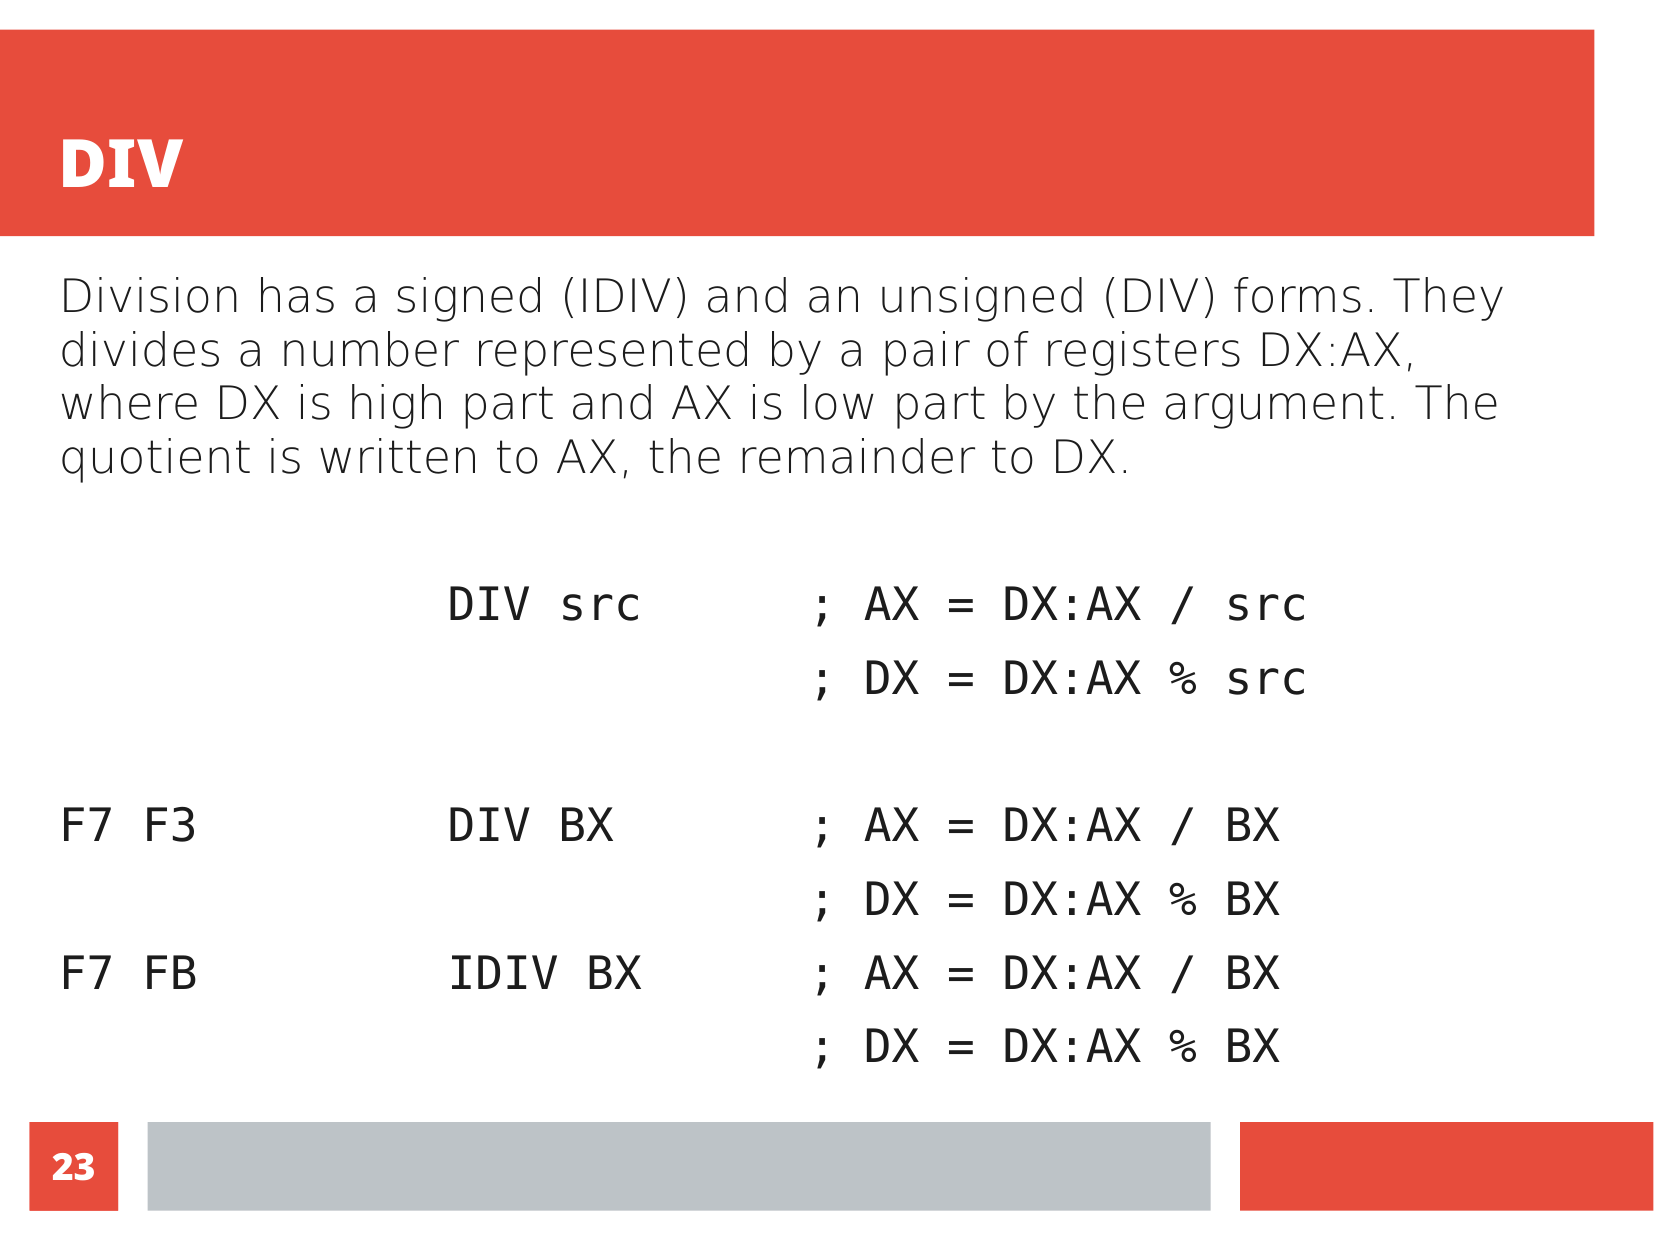

# DIV
Division has a signed (IDIV) and an unsigned (DIV) forms. They divides a number represented by a pair of registers DX:AX, where DX is high part and AX is low part by the argument. The quotient is written to AX, the remainder to DX.
 DIV src ; AX = DX:AX / src
 ; DX = DX:AX % src
F7 F3 DIV BX ; AX = DX:AX / BX
 ; DX = DX:AX % BX
F7 FB IDIV BX ; AX = DX:AX / BX
 ; DX = DX:AX % BX
23